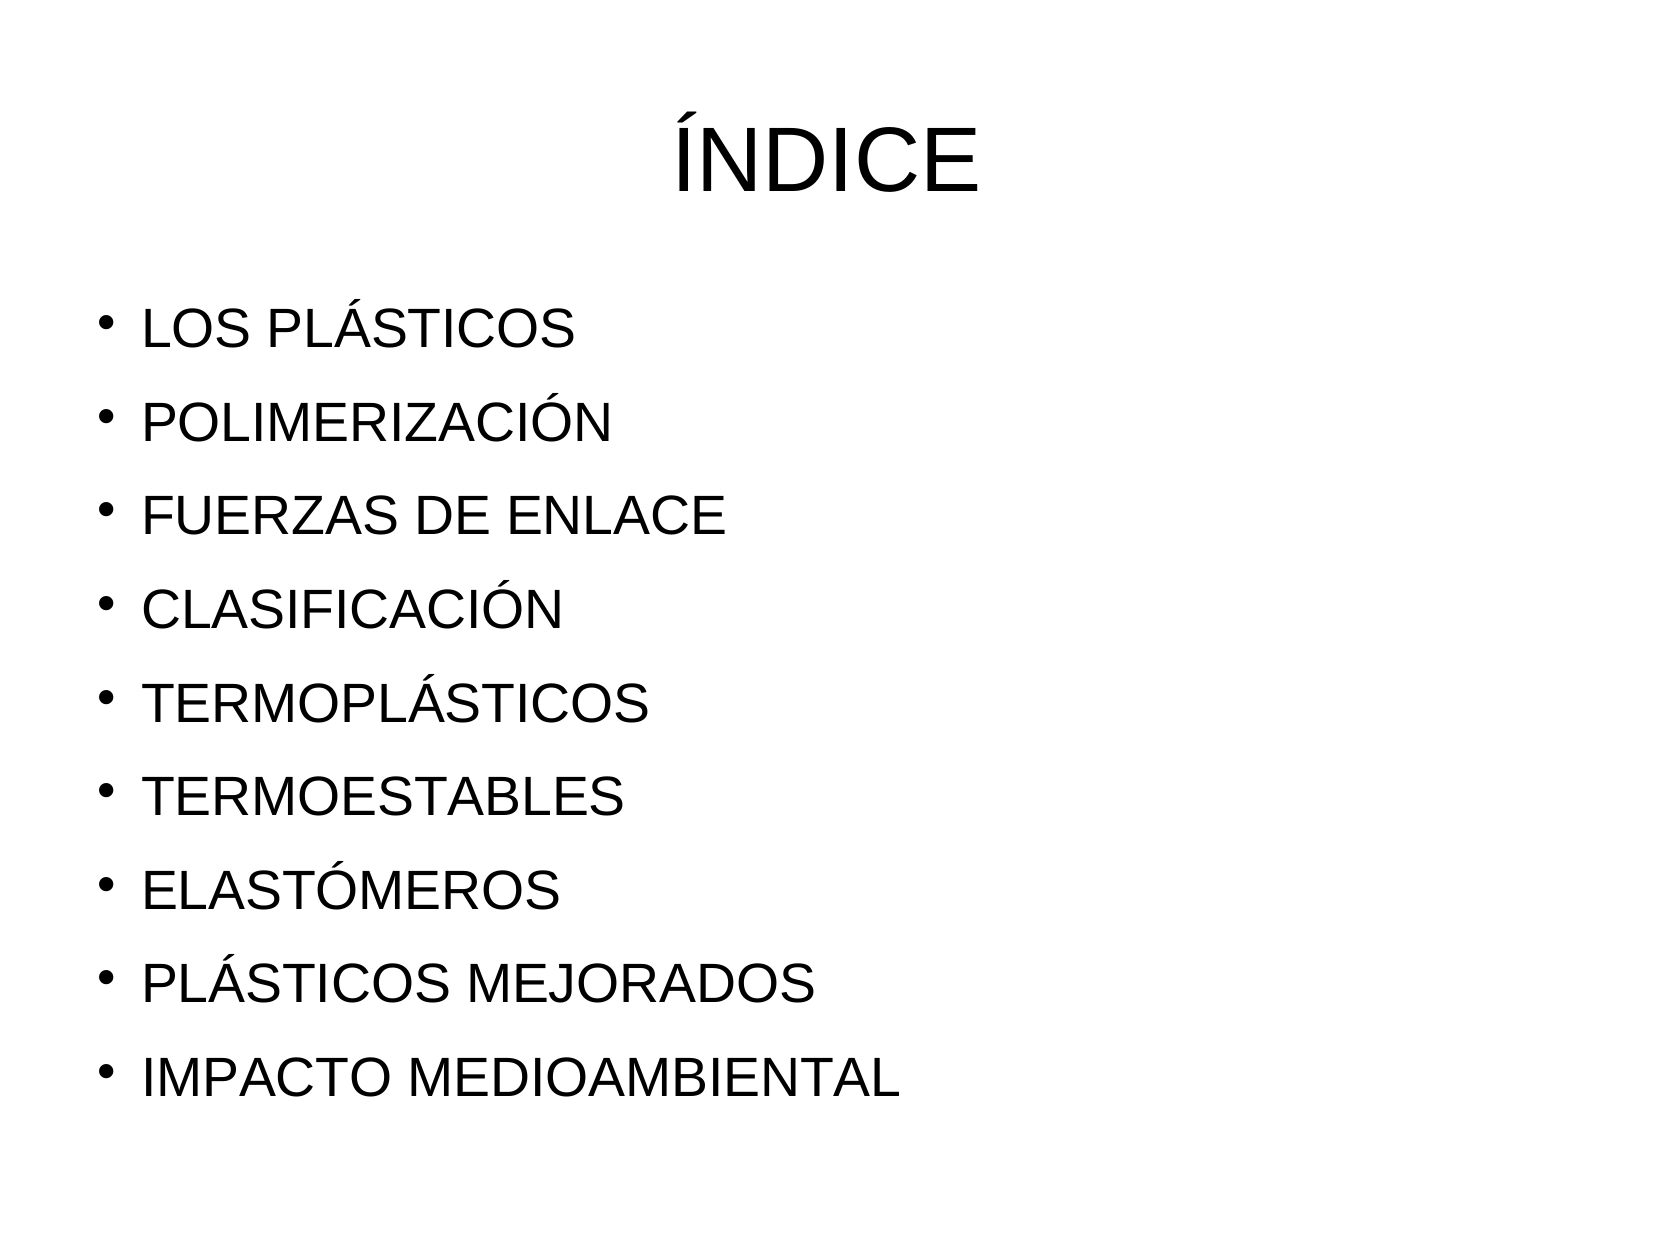

# ÍNDICE
LOS PLÁSTICOS
POLIMERIZACIÓN
FUERZAS DE ENLACE
CLASIFICACIÓN
TERMOPLÁSTICOS
TERMOESTABLES
ELASTÓMEROS
PLÁSTICOS MEJORADOS
IMPACTO MEDIOAMBIENTAL